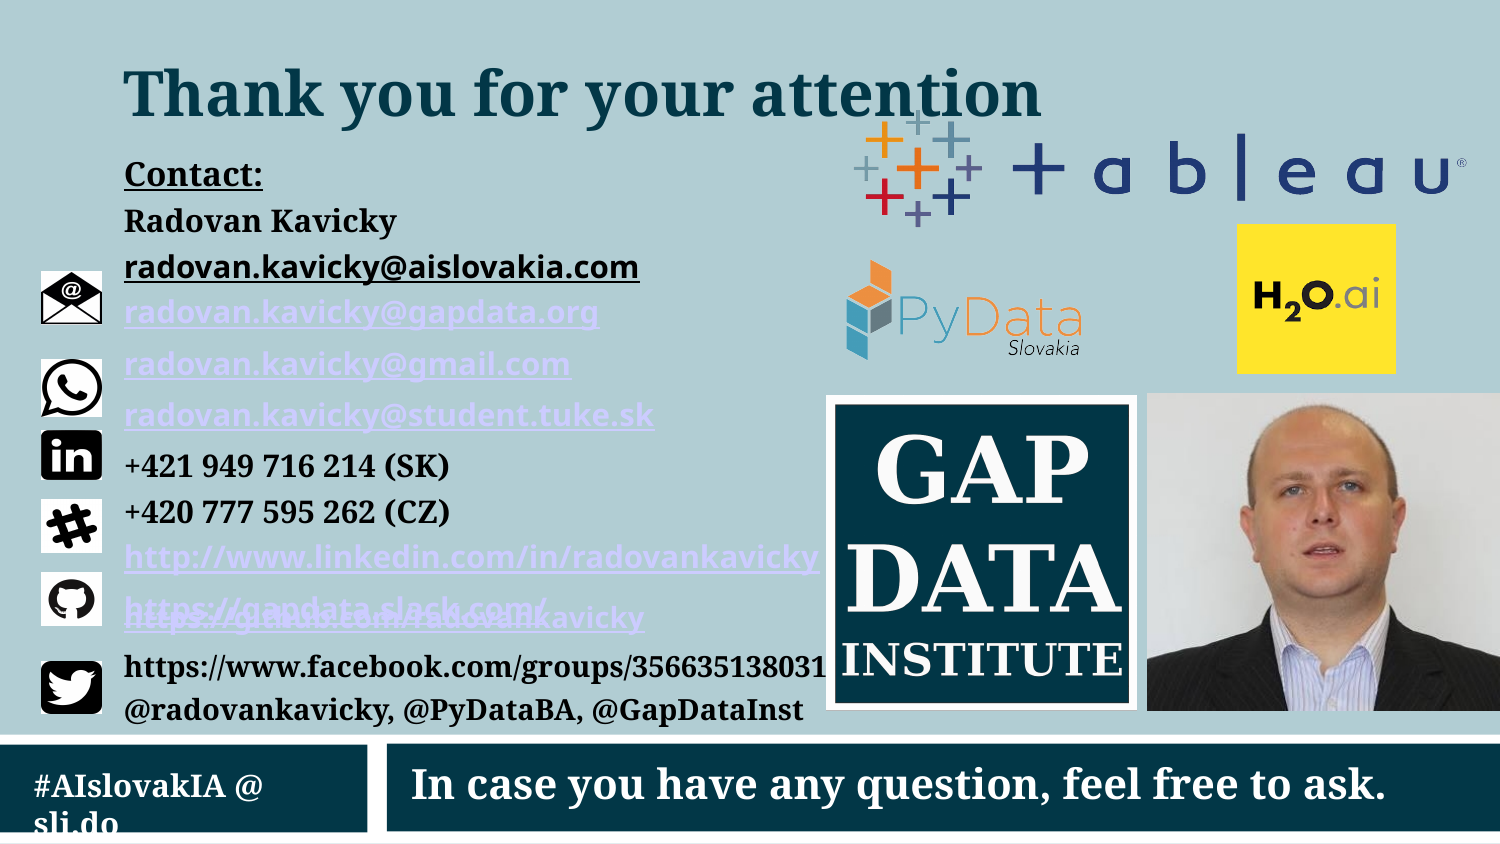

Thank you for your attention
Contact:
Radovan Kavicky
radovan.kavicky@aislovakia.com
radovan.kavicky@gapdata.org
radovan.kavicky@gmail.com
radovan.kavicky@student.tuke.sk
+421 949 716 214 (SK)
+420 777 595 262 (CZ)
http://www.linkedin.com/in/radovankavicky
https://gapdata.slack.com/
https://github.com/radovankavicky
https://www.facebook.com/groups/356635138031671
@radovankavicky, @PyDataBA, @GapDataInst
In case you have any question, feel free to ask.
#AIslovakIA @ sli.do